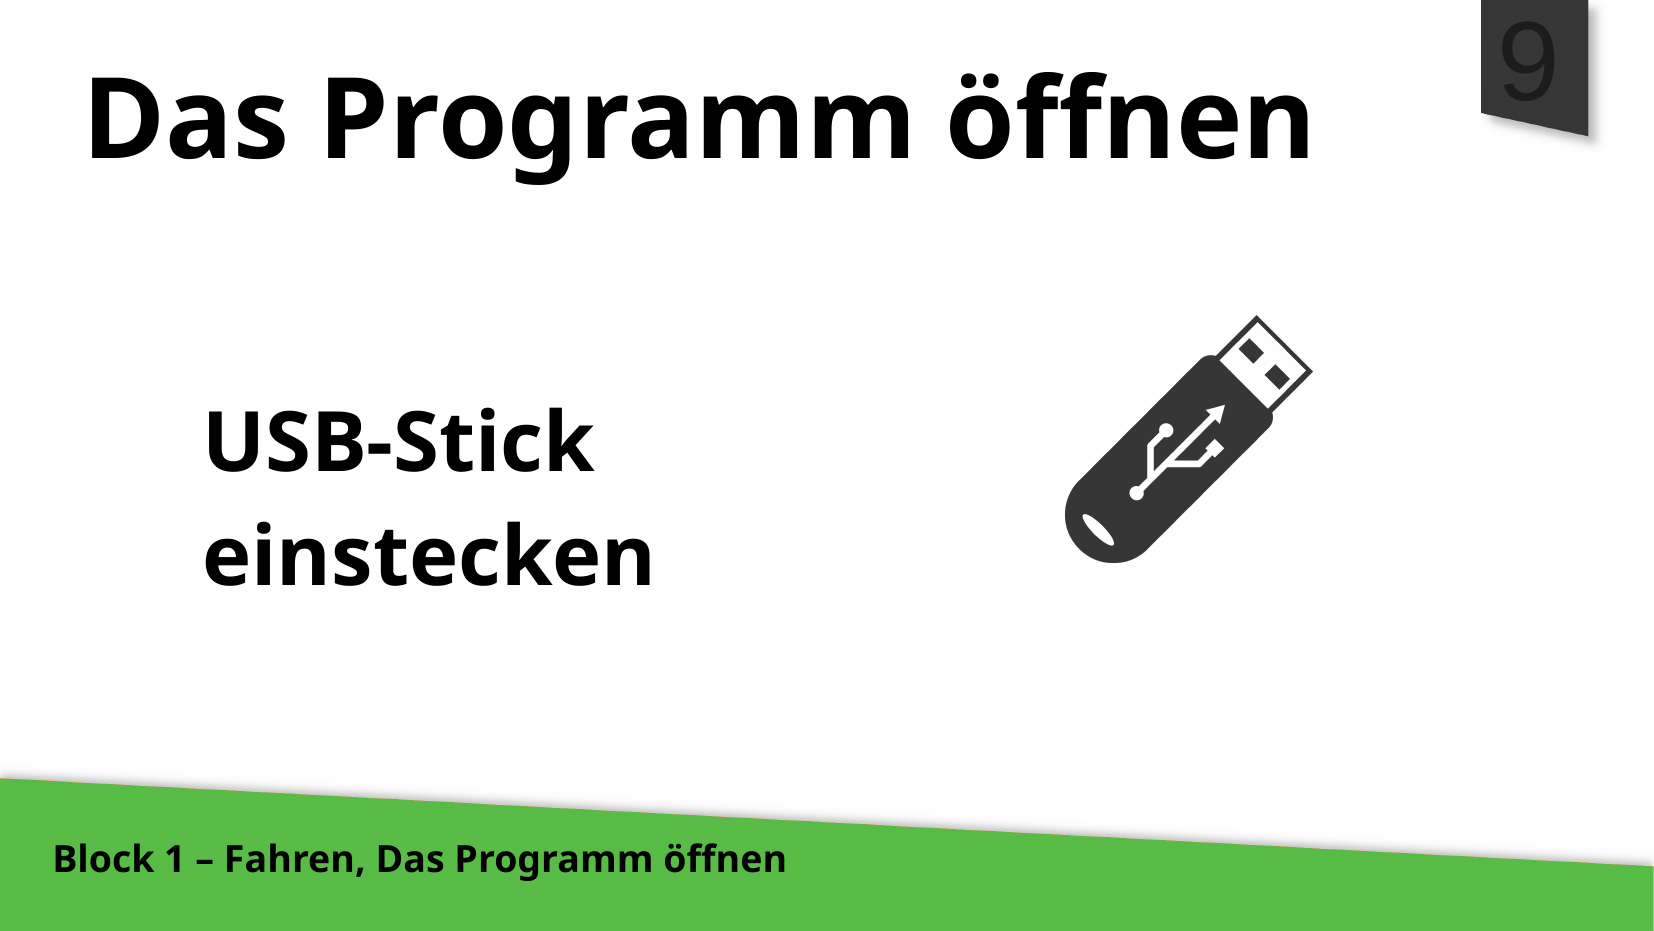

# Das Programm öffnen
USB-Stick einstecken
Block 1 – Fahren, Das Programm öffnen